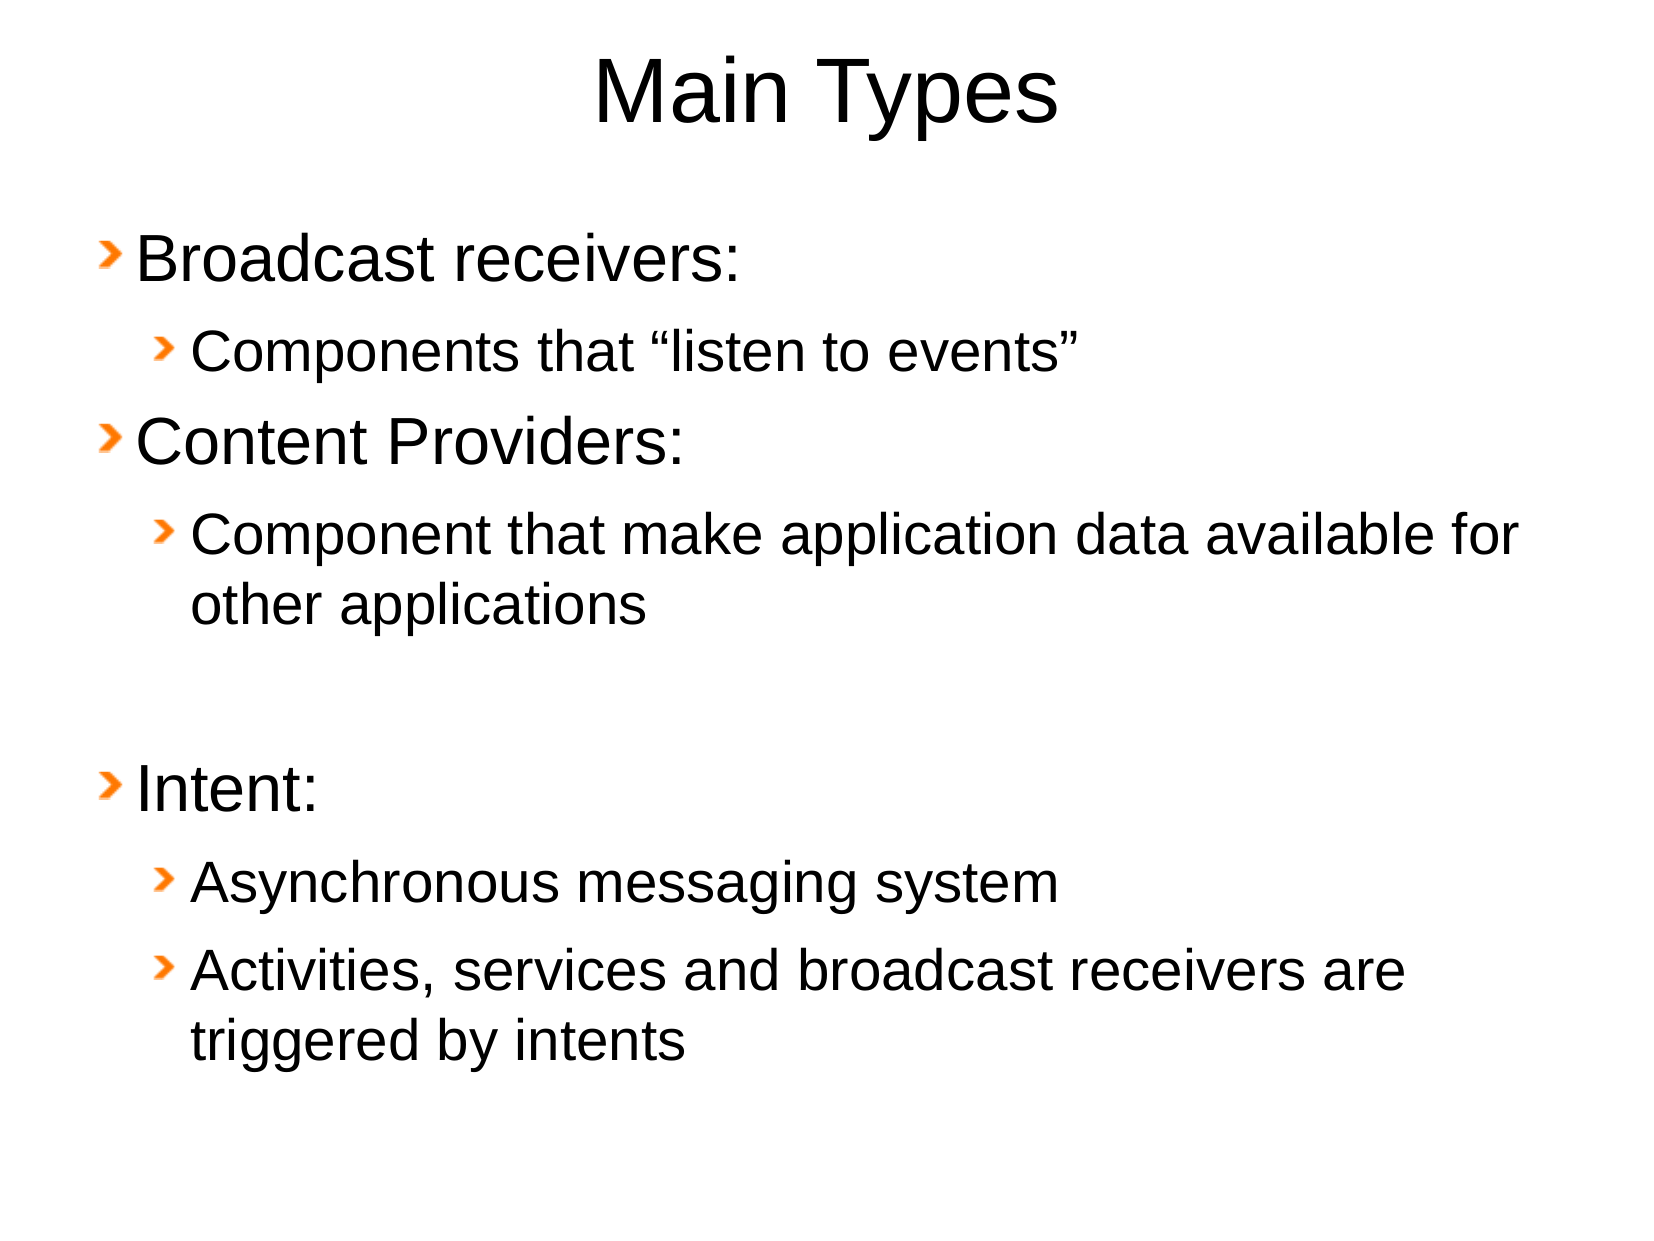

# Main Types
Broadcast receivers:
Components that “listen to events”
Content Providers:
Component that make application data available for other applications
Intent:
Asynchronous messaging system
Activities, services and broadcast receivers are triggered by intents